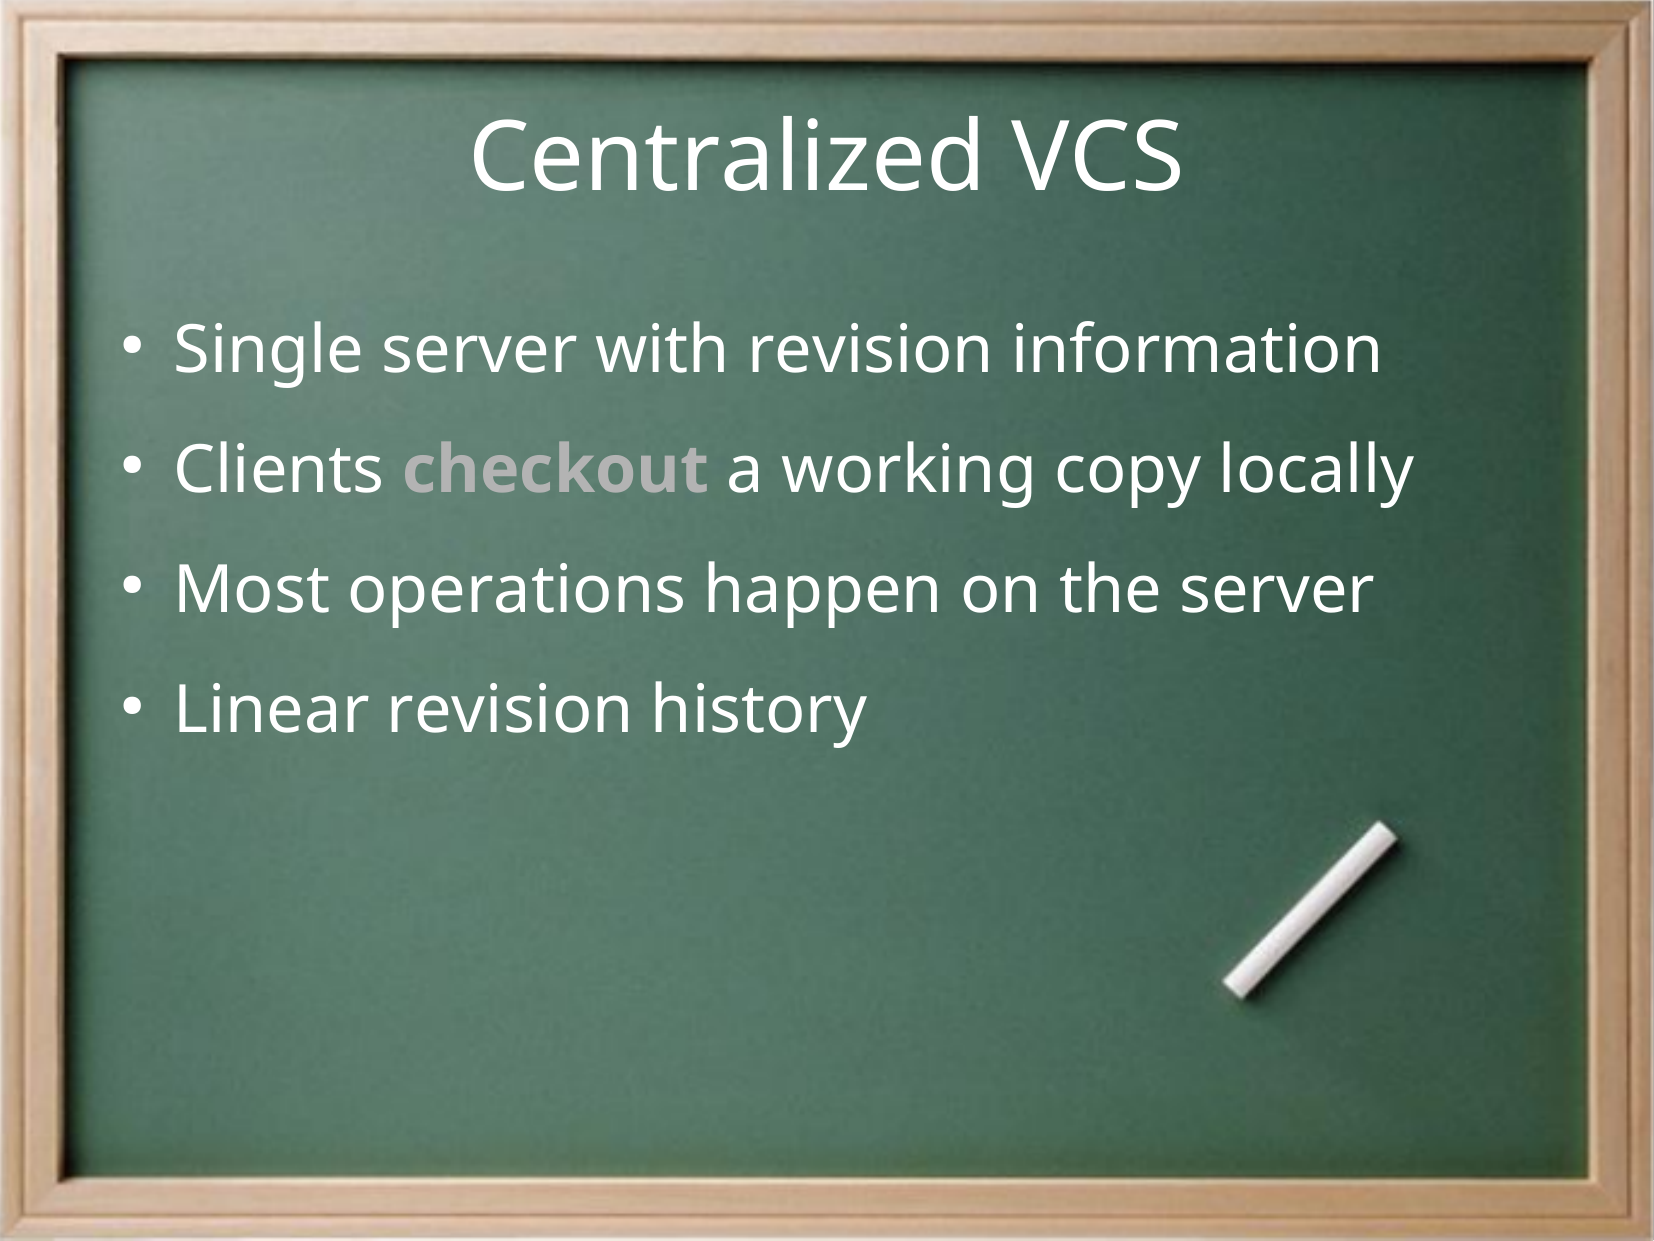

# Centralized VCS
Single server with revision information
Clients checkout a working copy locally
Most operations happen on the server
Linear revision history